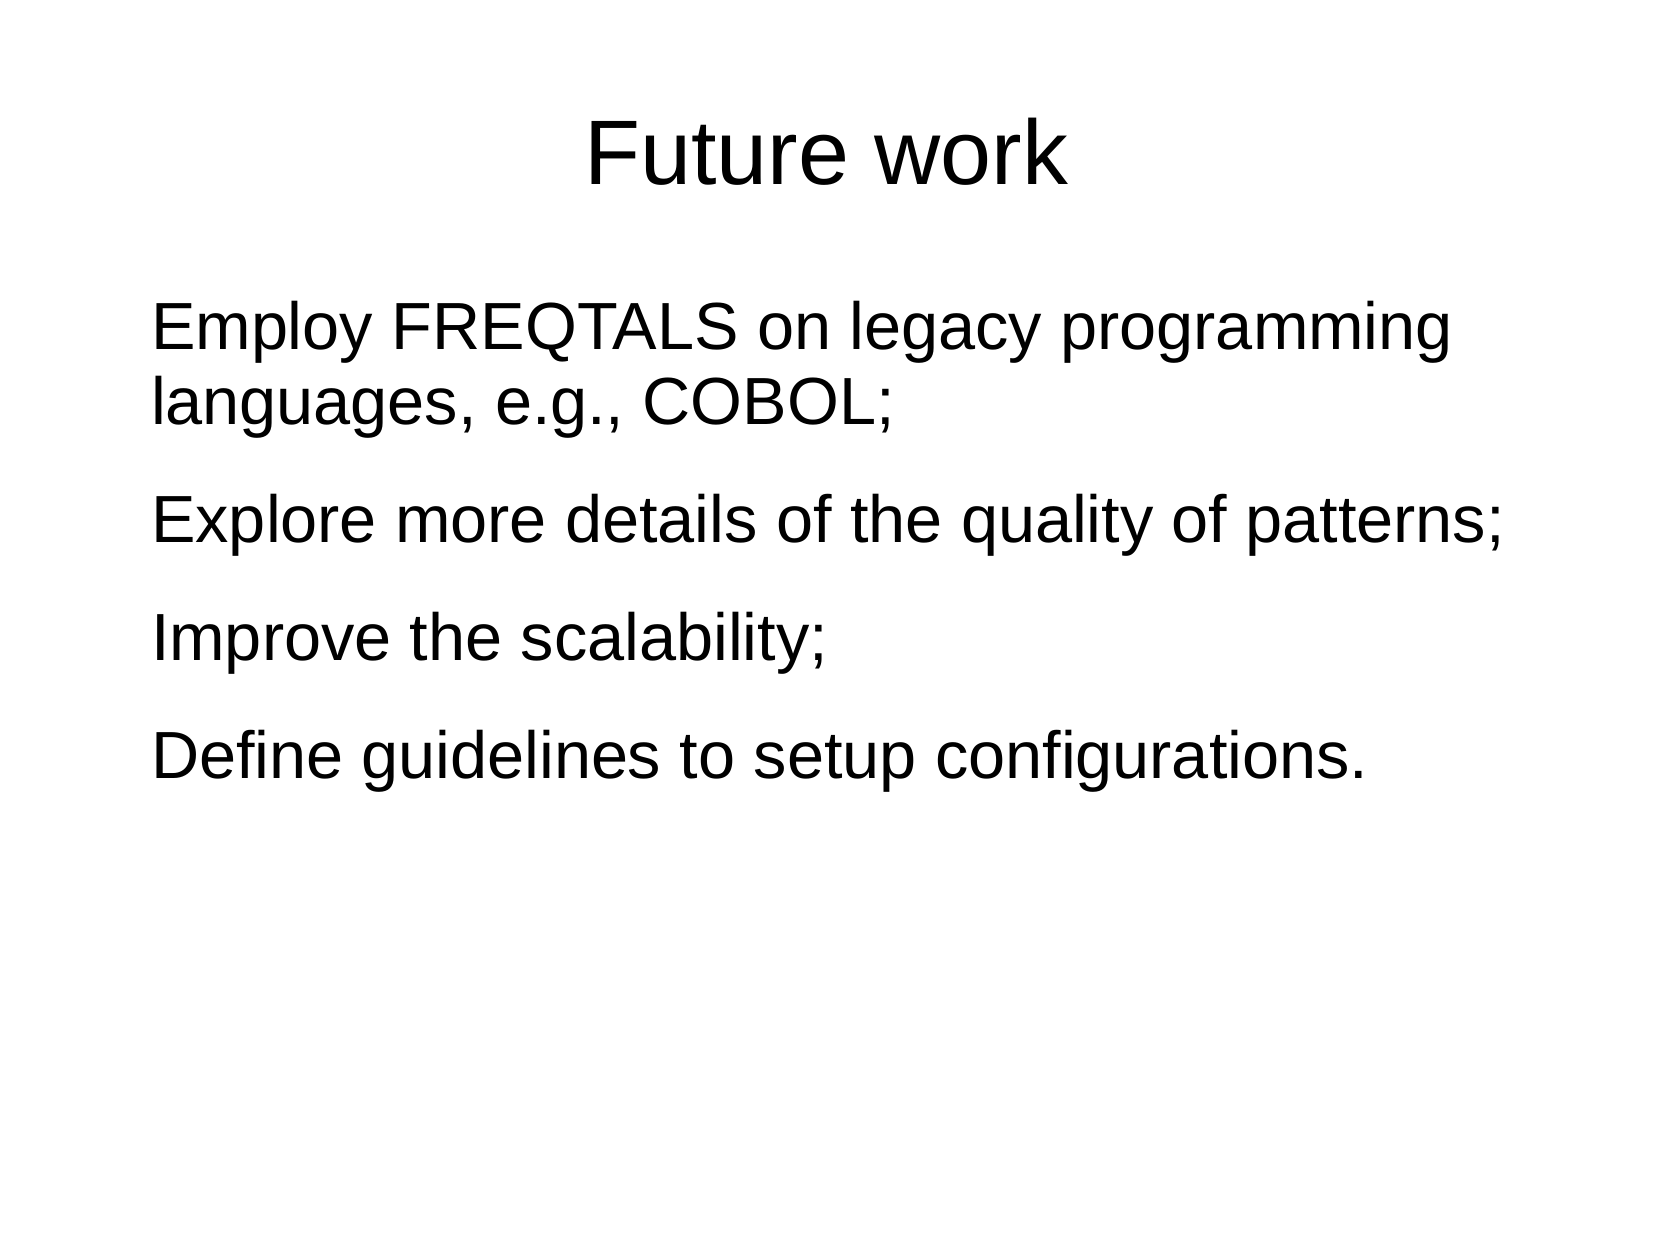

# Future work
Employ FREQTALS on legacy programming languages, e.g., COBOL;
Explore more details of the quality of patterns;
Improve the scalability;
Define guidelines to setup configurations.
21